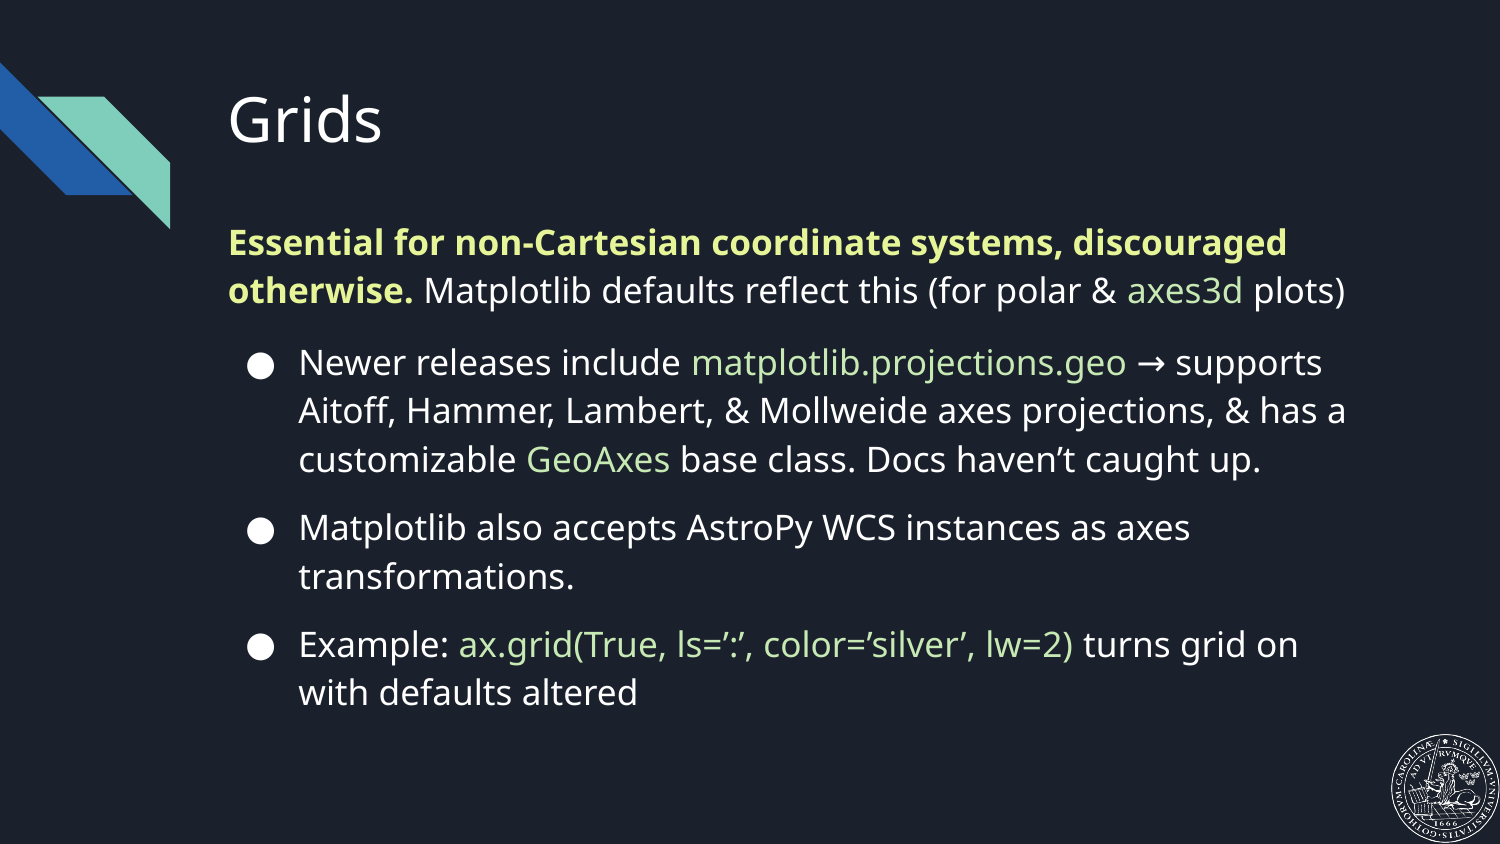

Grids
# Essential for non-Cartesian coordinate systems, discouraged otherwise. Matplotlib defaults reflect this (for polar & axes3d plots)
Newer releases include matplotlib.projections.geo → supports Aitoff, Hammer, Lambert, & Mollweide axes projections, & has a customizable GeoAxes base class. Docs haven’t caught up.
Matplotlib also accepts AstroPy WCS instances as axes transformations.
Example: ax.grid(True, ls=’:’, color=’silver’, lw=2) turns grid on with defaults altered